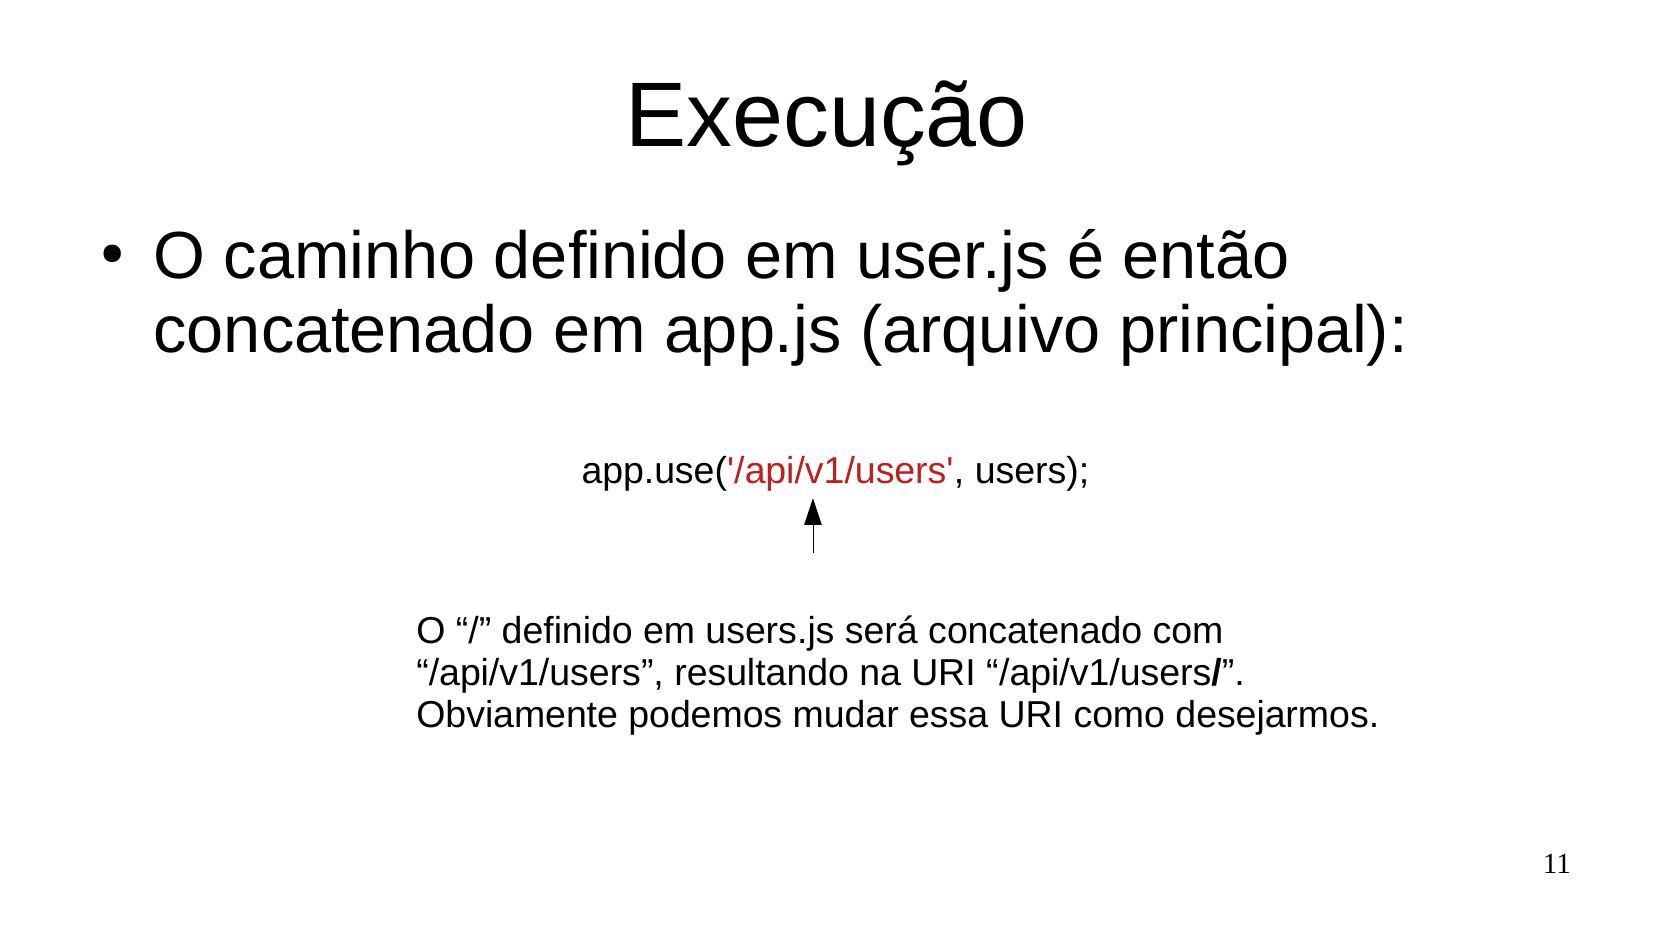

# Execução
O caminho definido em user.js é então concatenado em app.js (arquivo principal):
app.use('/api/v1/users', users);
O “/” definido em users.js será concatenado com “/api/v1/users”, resultando na URI “/api/v1/users/”.
Obviamente podemos mudar essa URI como desejarmos.
11